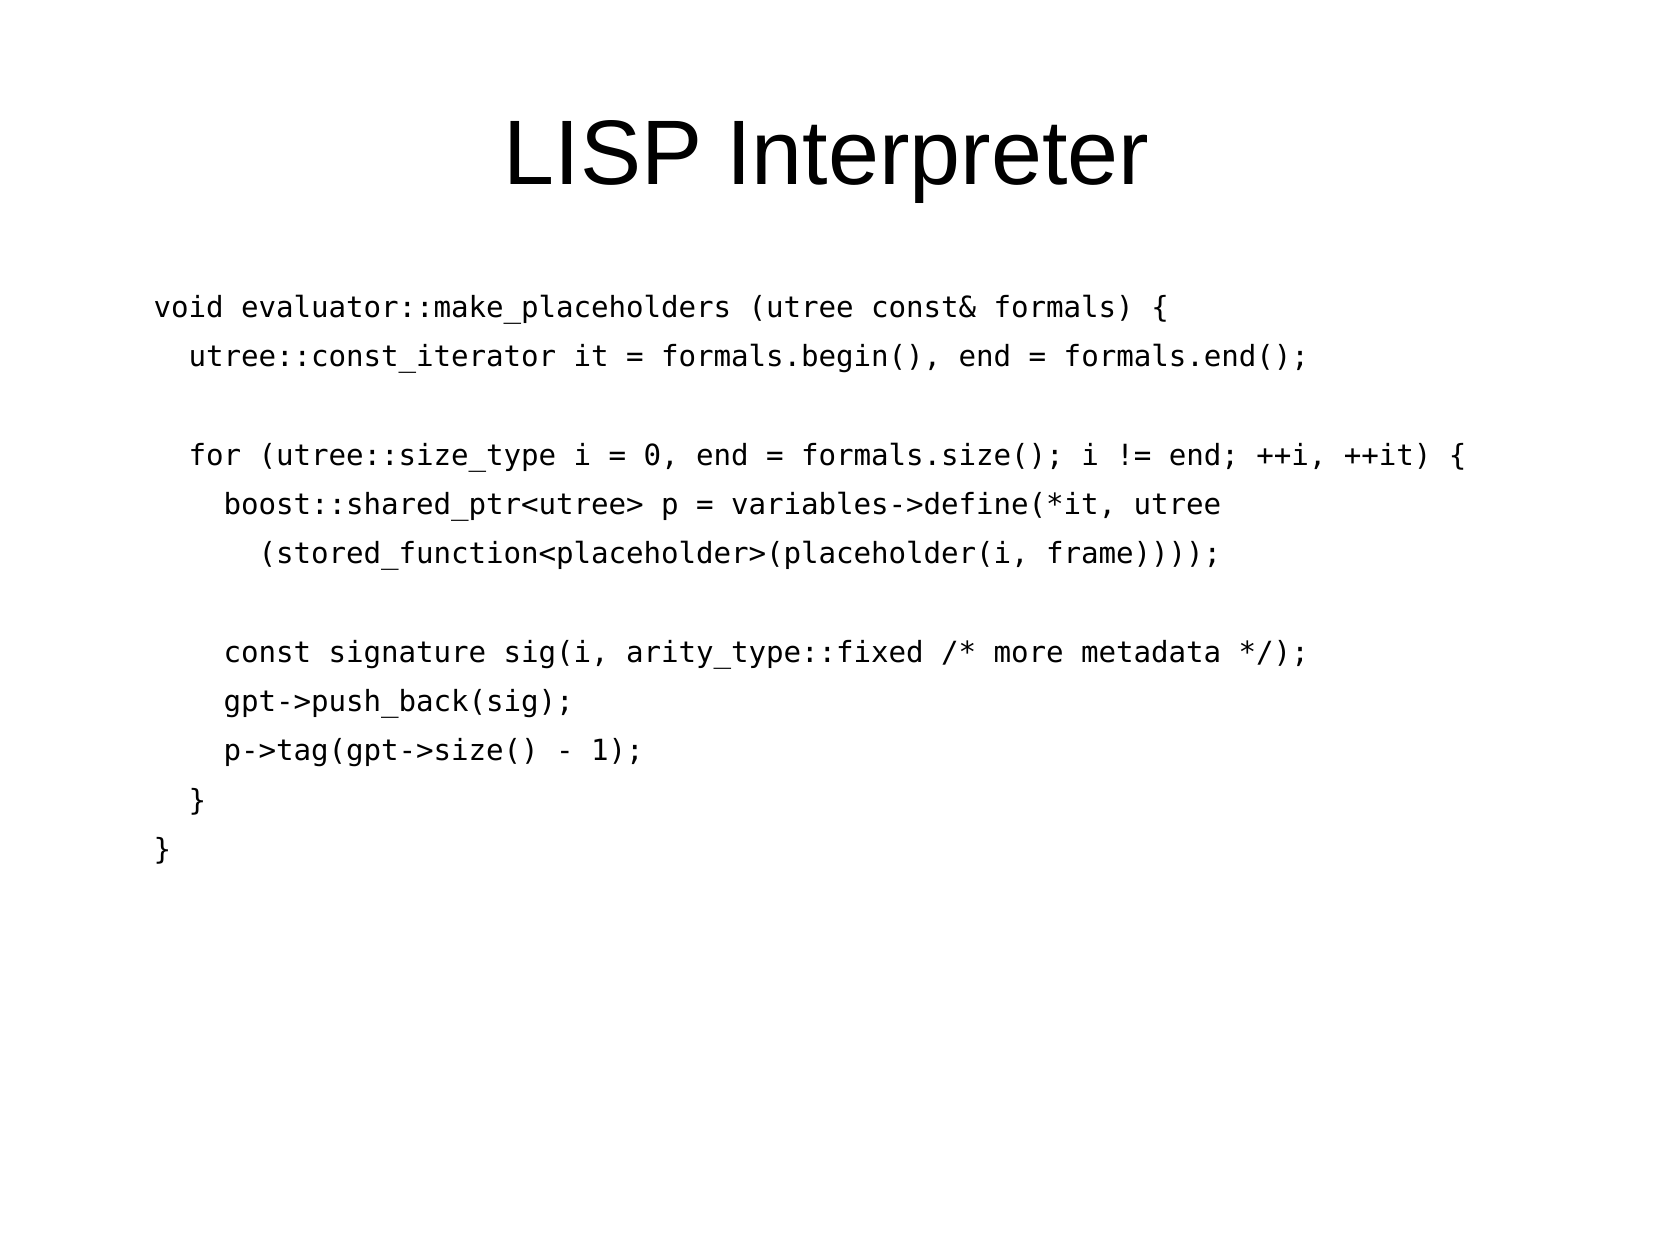

# LISP Interpreter
void evaluator::make_placeholders (utree const& formals) {
 utree::const_iterator it = formals.begin(), end = formals.end();
 for (utree::size_type i = 0, end = formals.size(); i != end; ++i, ++it) {
 boost::shared_ptr<utree> p = variables->define(*it, utree
 (stored_function<placeholder>(placeholder(i, frame))));
 const signature sig(i, arity_type::fixed /* more metadata */);
 gpt->push_back(sig);
 p->tag(gpt->size() - 1);
 }
}